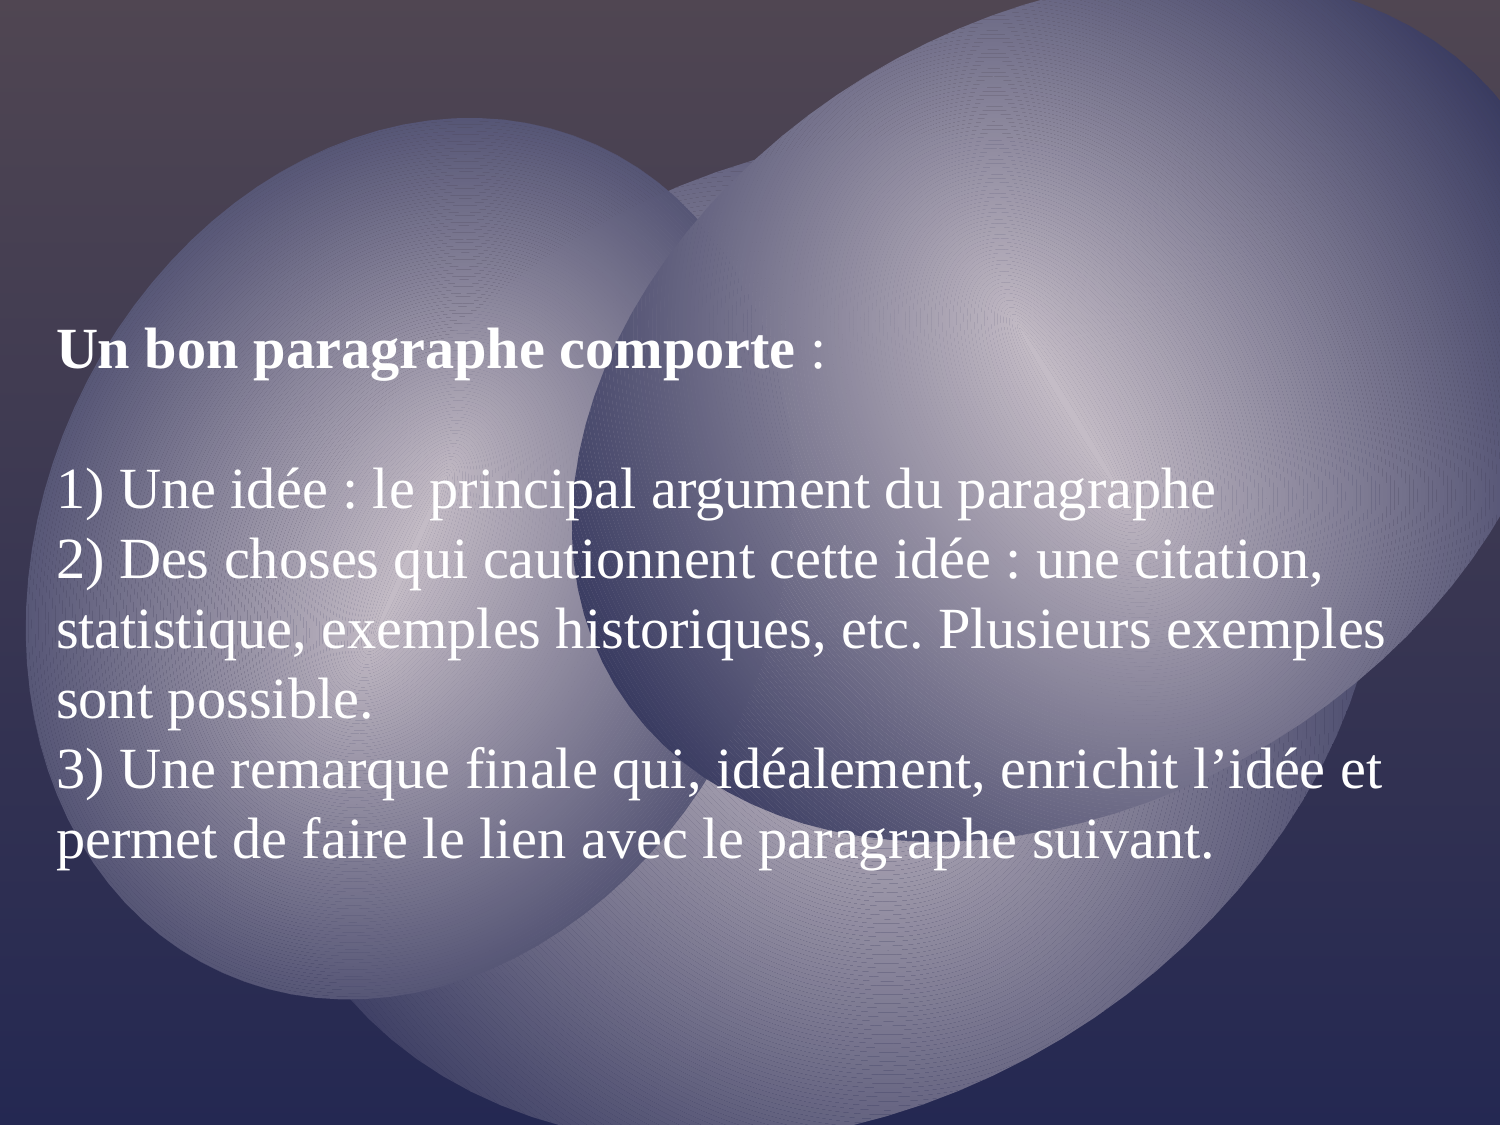

#
Un bon paragraphe comporte :
1) Une idée : le principal argument du paragraphe
2) Des choses qui cautionnent cette idée : une citation, statistique, exemples historiques, etc. Plusieurs exemples sont possible.
3) Une remarque finale qui, idéalement, enrichit l’idée et permet de faire le lien avec le paragraphe suivant.